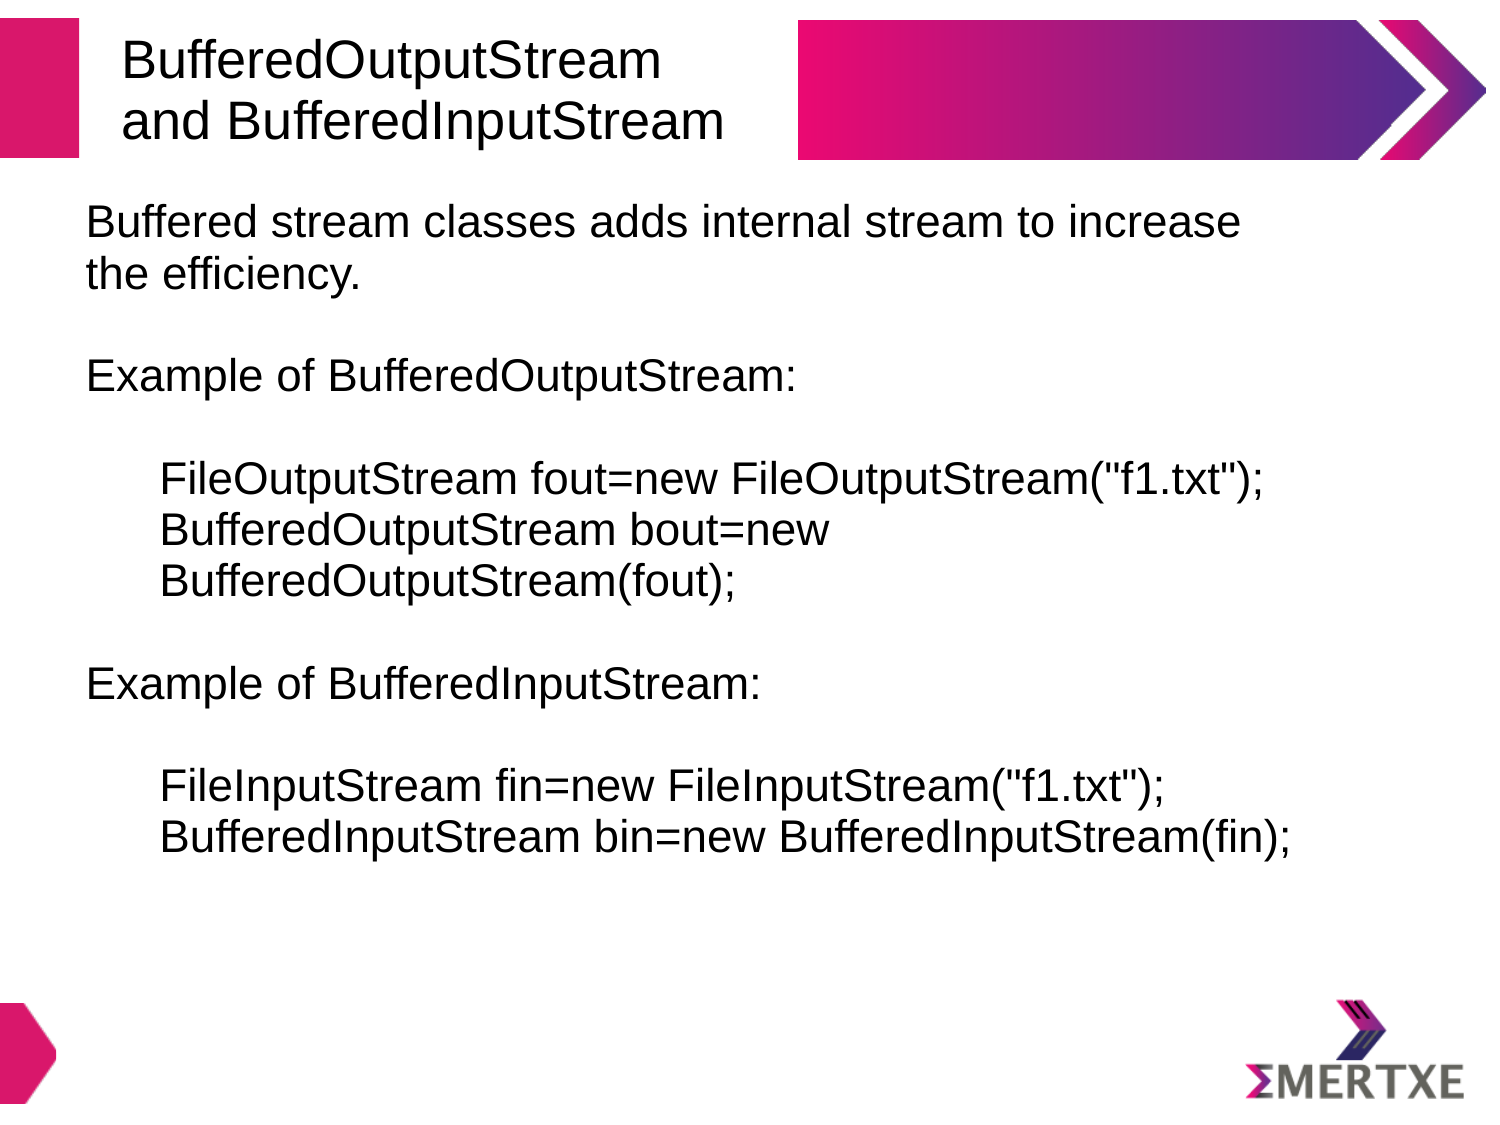

BufferedOutputStream and BufferedInputStream
Buffered stream classes adds internal stream to increase the efficiency.
Example of BufferedOutputStream:
 	FileOutputStream fout=new FileOutputStream("f1.txt");
 	BufferedOutputStream bout=new
	BufferedOutputStream(fout);
Example of BufferedInputStream:
	FileInputStream fin=new FileInputStream("f1.txt");
	BufferedInputStream bin=new BufferedInputStream(fin);